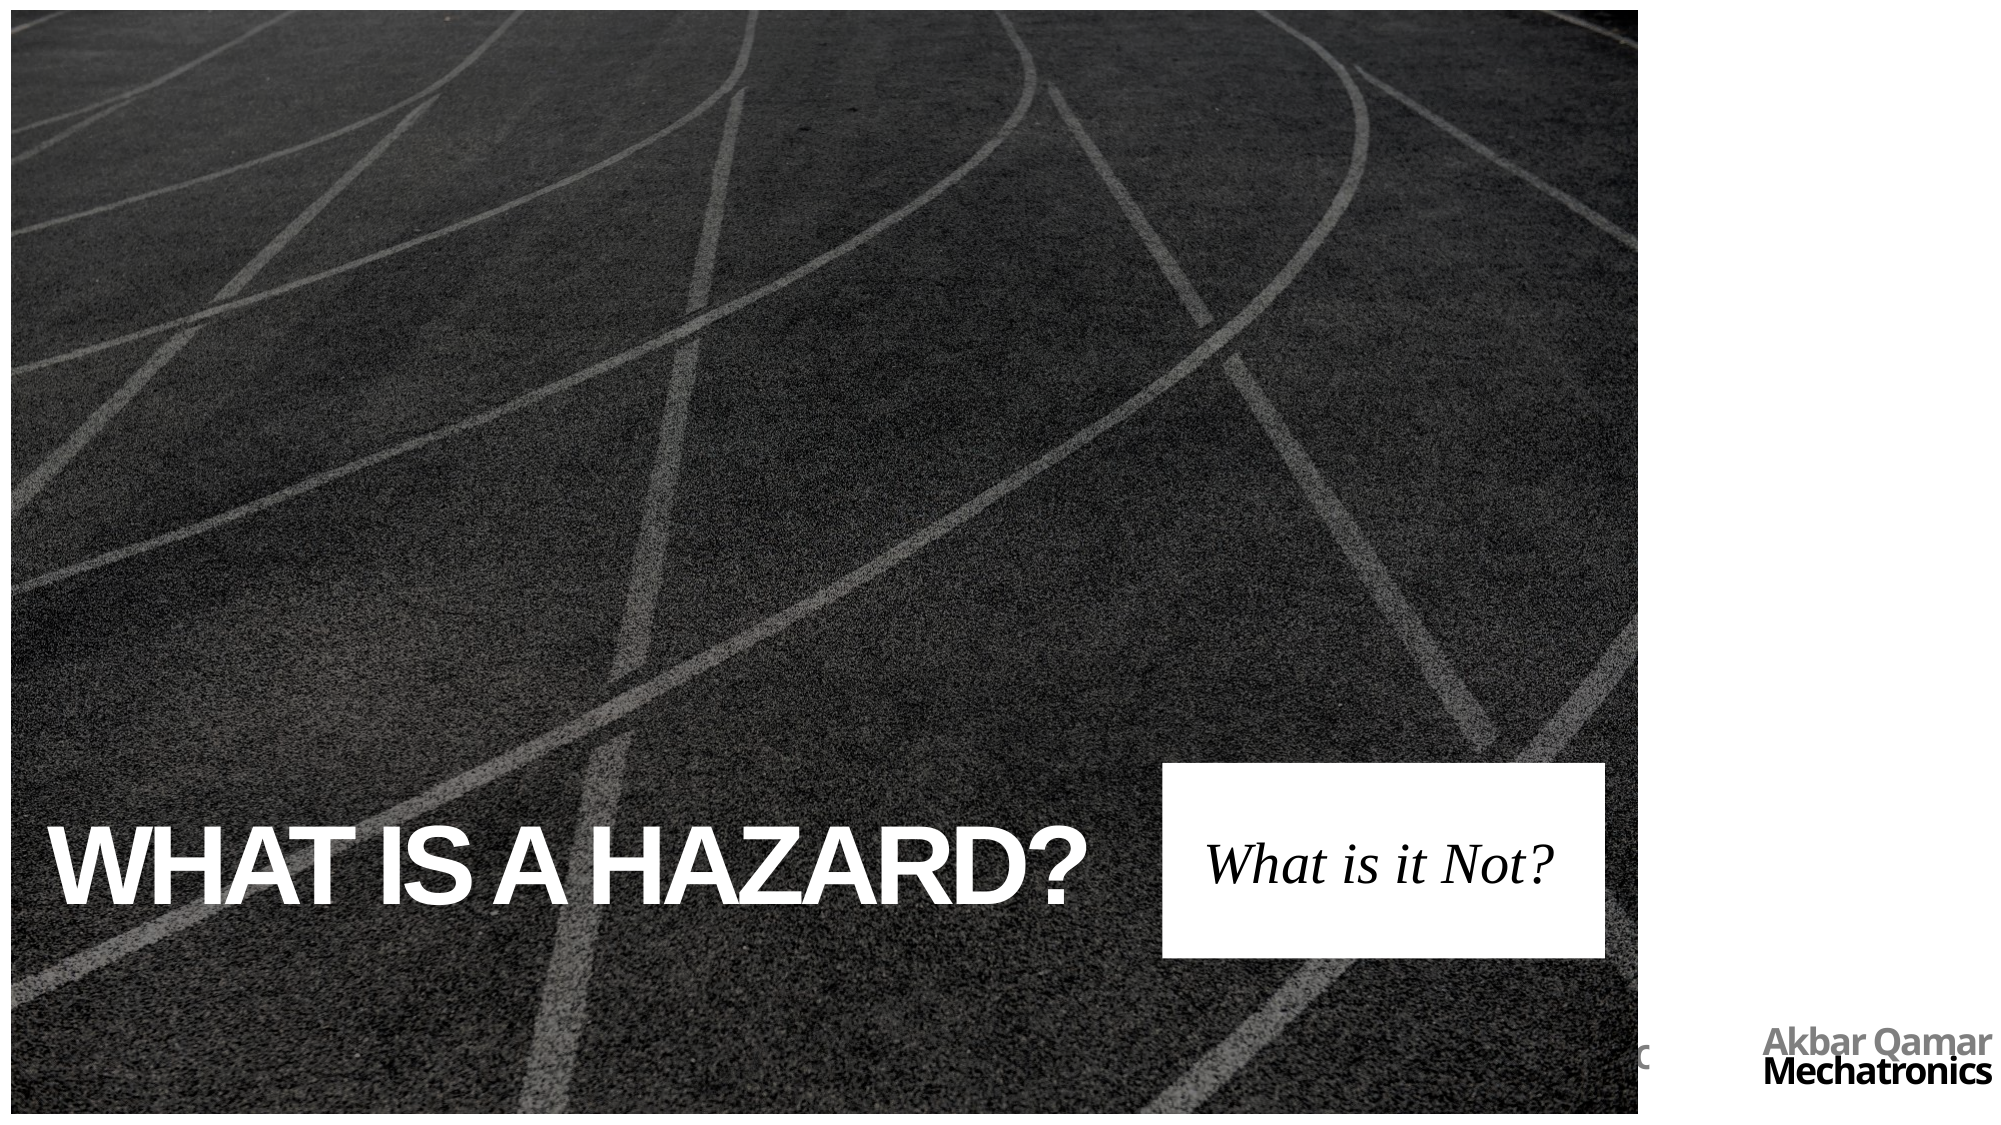

# What is a hazard?
What is it Not?
Akbar Qamar
Mechatronics